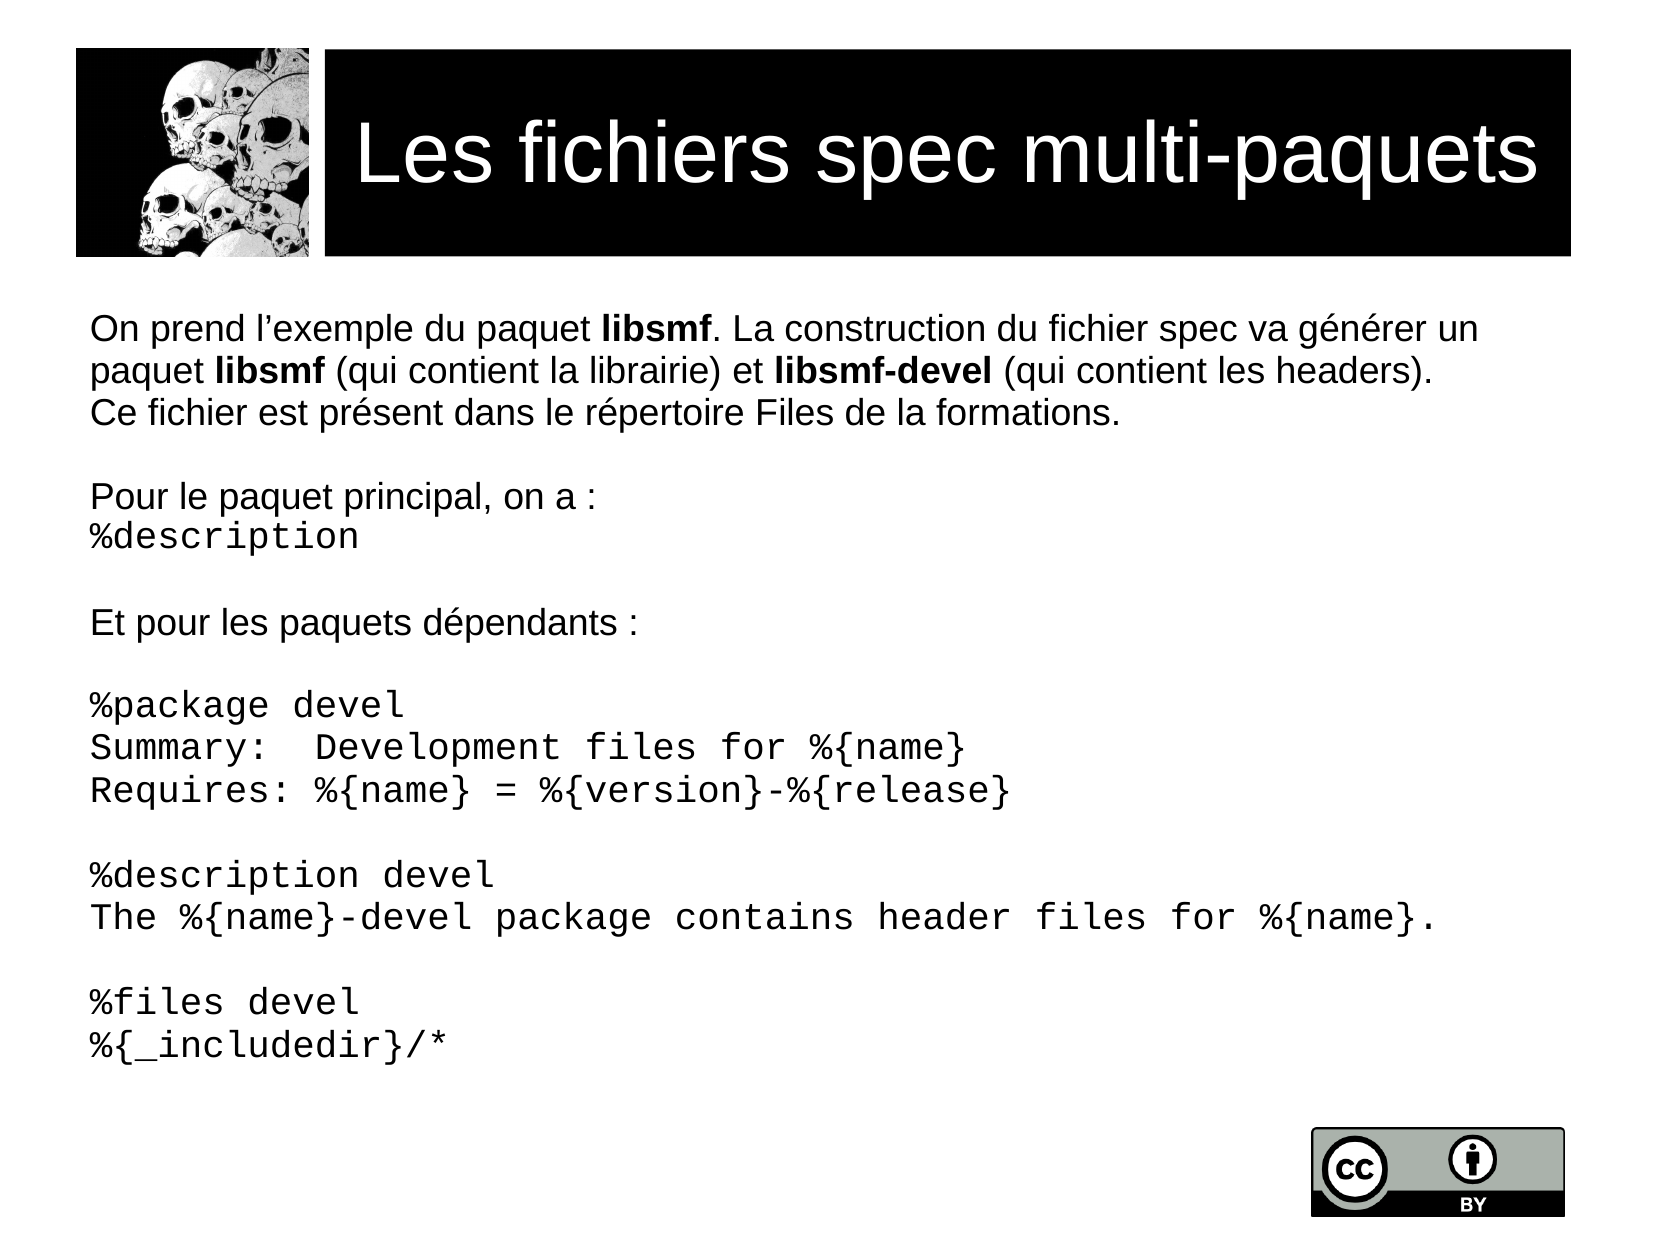

# Les fichiers spec multi-paquets
On prend l’exemple du paquet libsmf. La construction du fichier spec va générer un paquet libsmf (qui contient la librairie) et libsmf-devel (qui contient les headers).
Ce fichier est présent dans le répertoire Files de la formations.
Pour le paquet principal, on a :
%description
Et pour les paquets dépendants :
%package devel
Summary: Development files for %{name}
Requires: %{name} = %{version}-%{release}
%description devel
The %{name}-devel package contains header files for %{name}.
%files devel
%{_includedir}/*